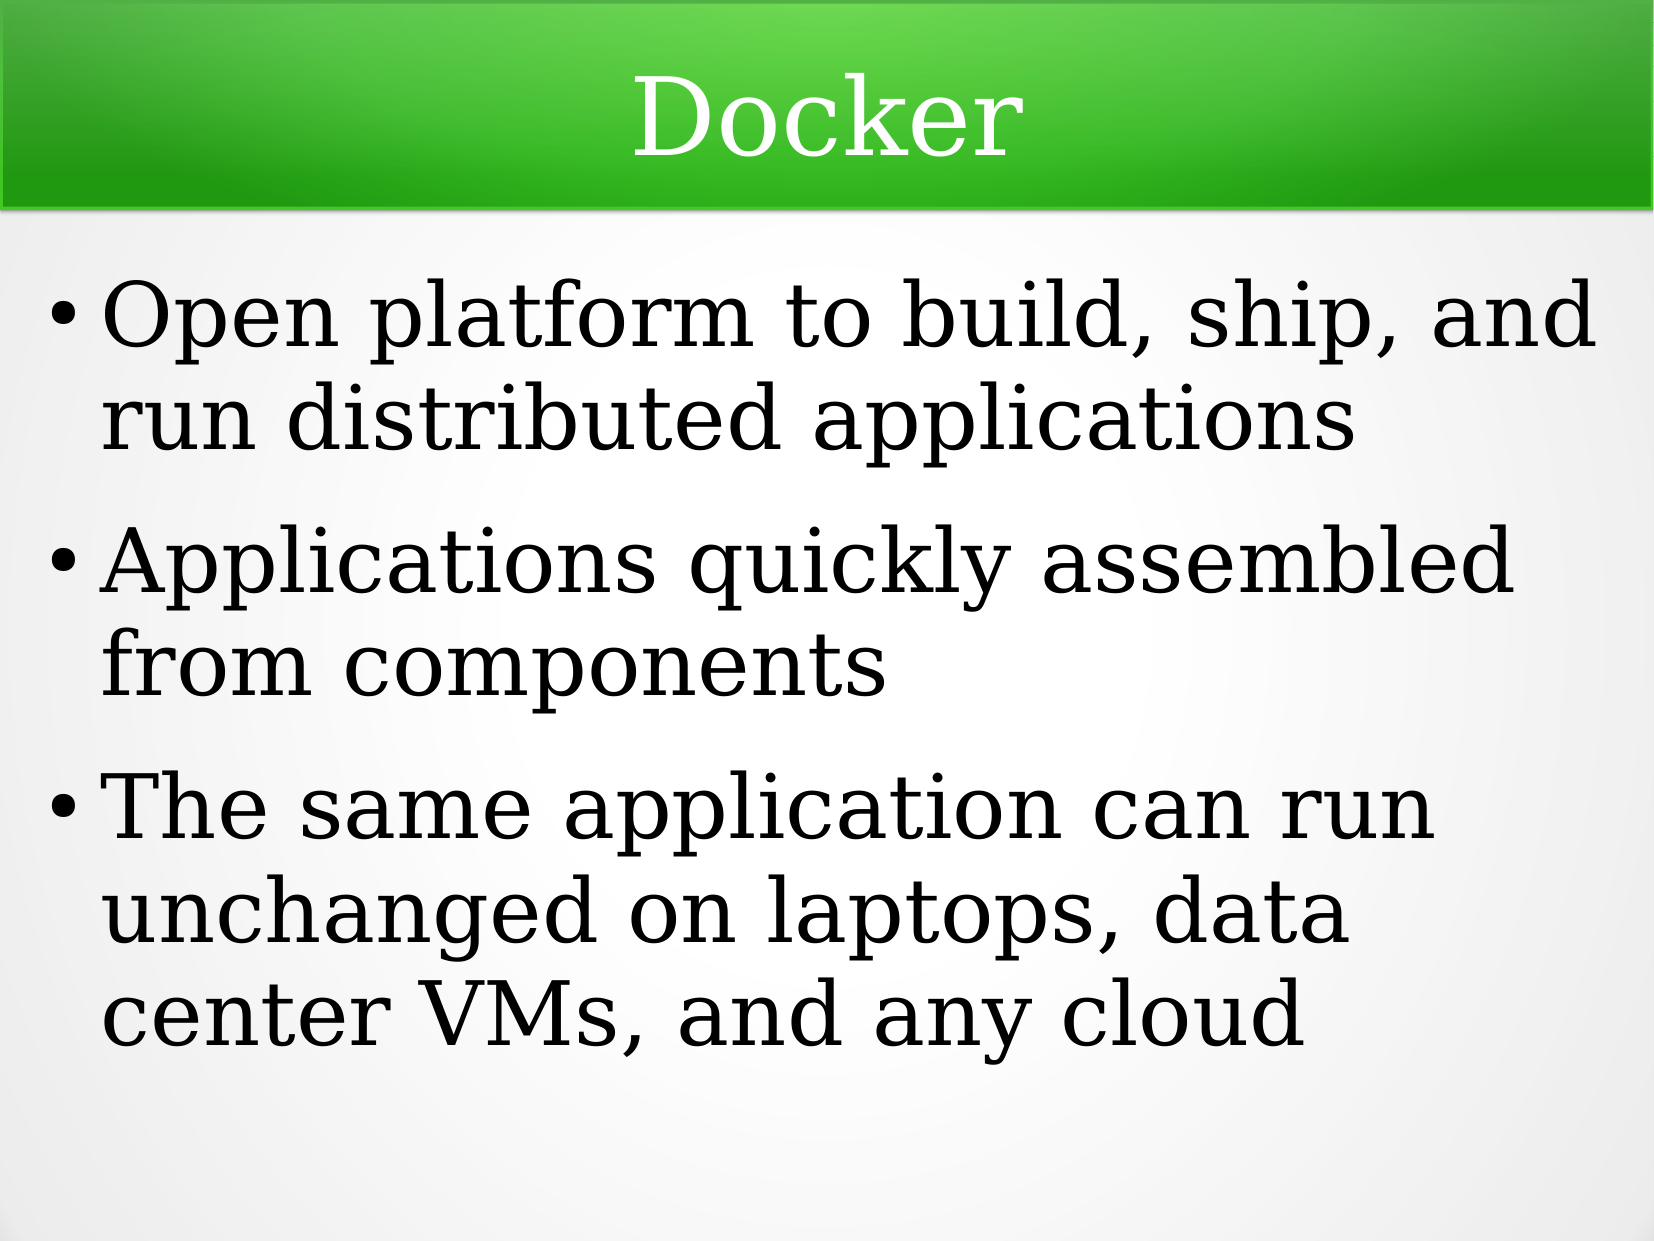

# Docker
Open platform to build, ship, and run distributed applications
Applications quickly assembled from components
The same application can run unchanged on laptops, data center VMs, and any cloud